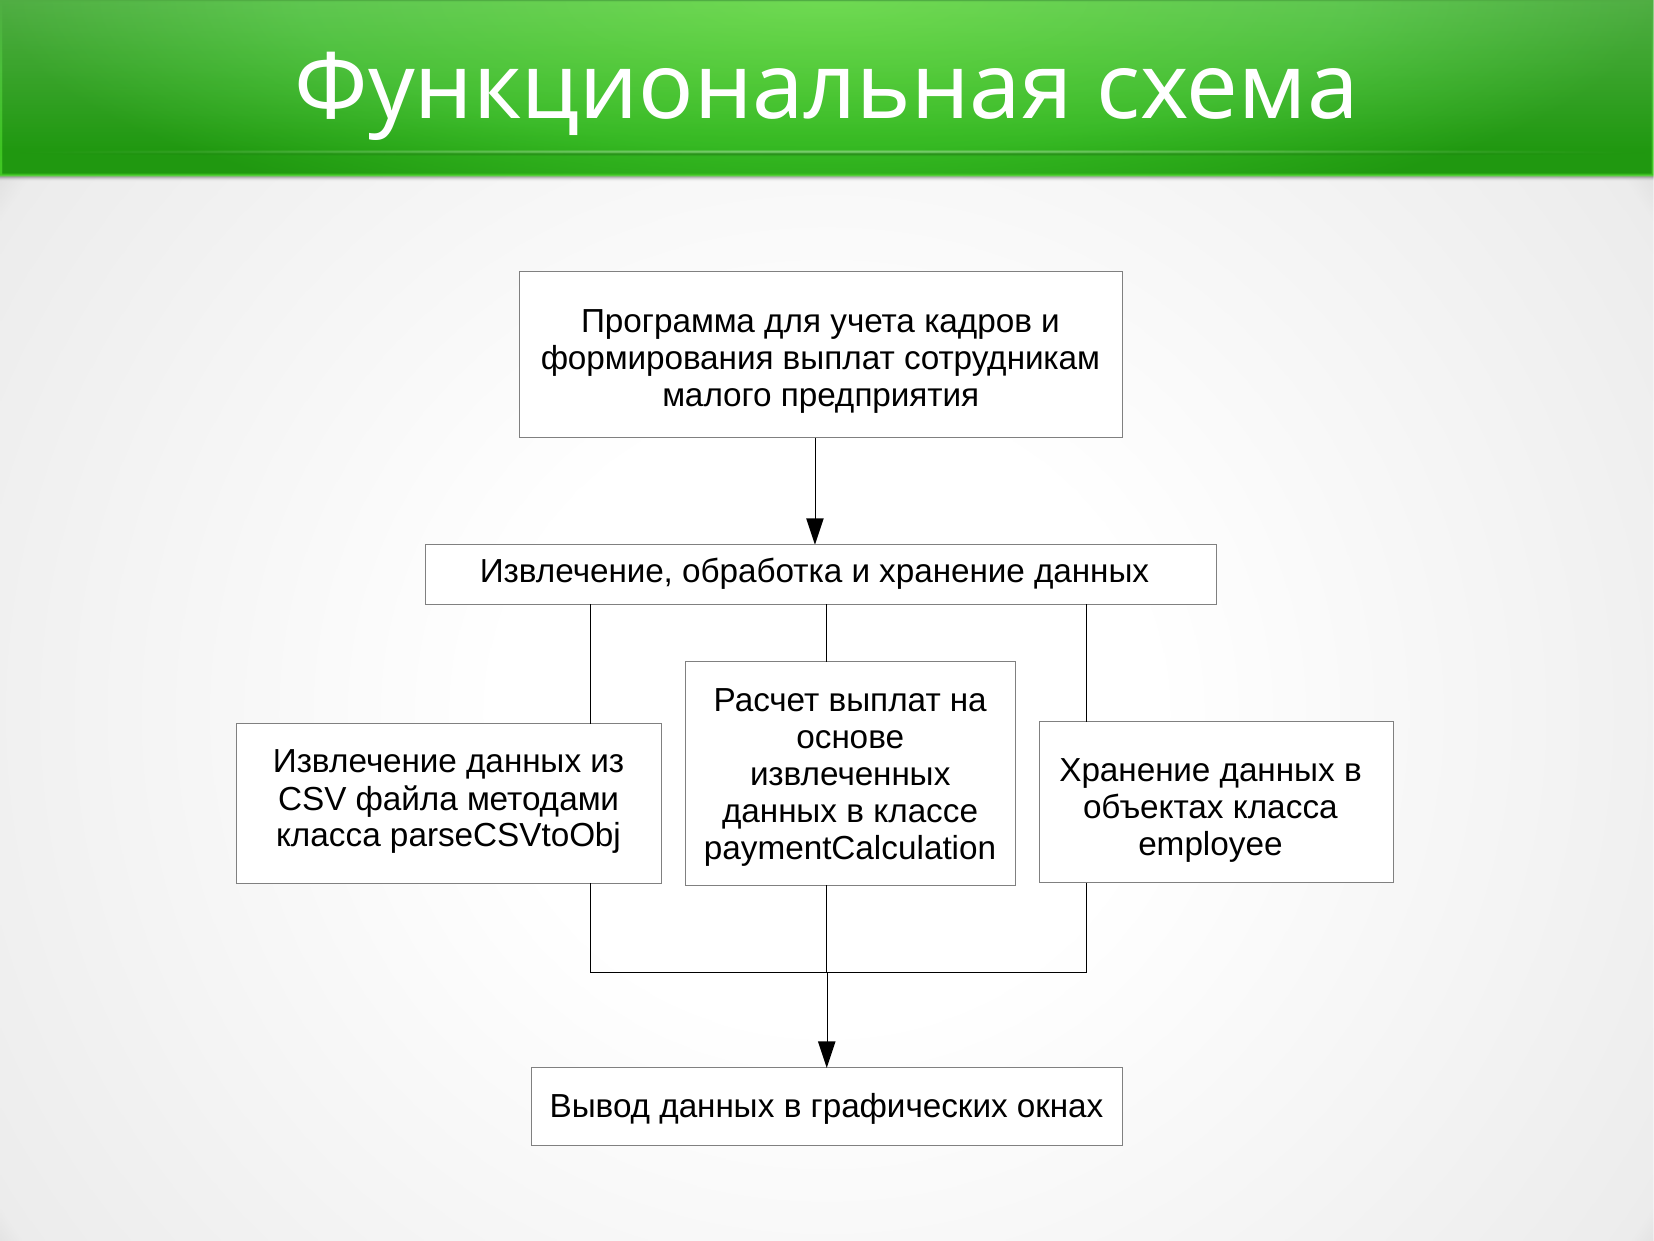

# Функциональная схема
Программа для учета кадров и формирования выплат сотрудникам малого предприятия
Извлечение, обработка и хранение данных
Расчет выплат на основе извлеченных данных в классе paymentCalculation
Извлечение данных из CSV файла методами класса parseCSVtoObj
Хранение данных в объектах класса employee
Вывод данных в графических окнах